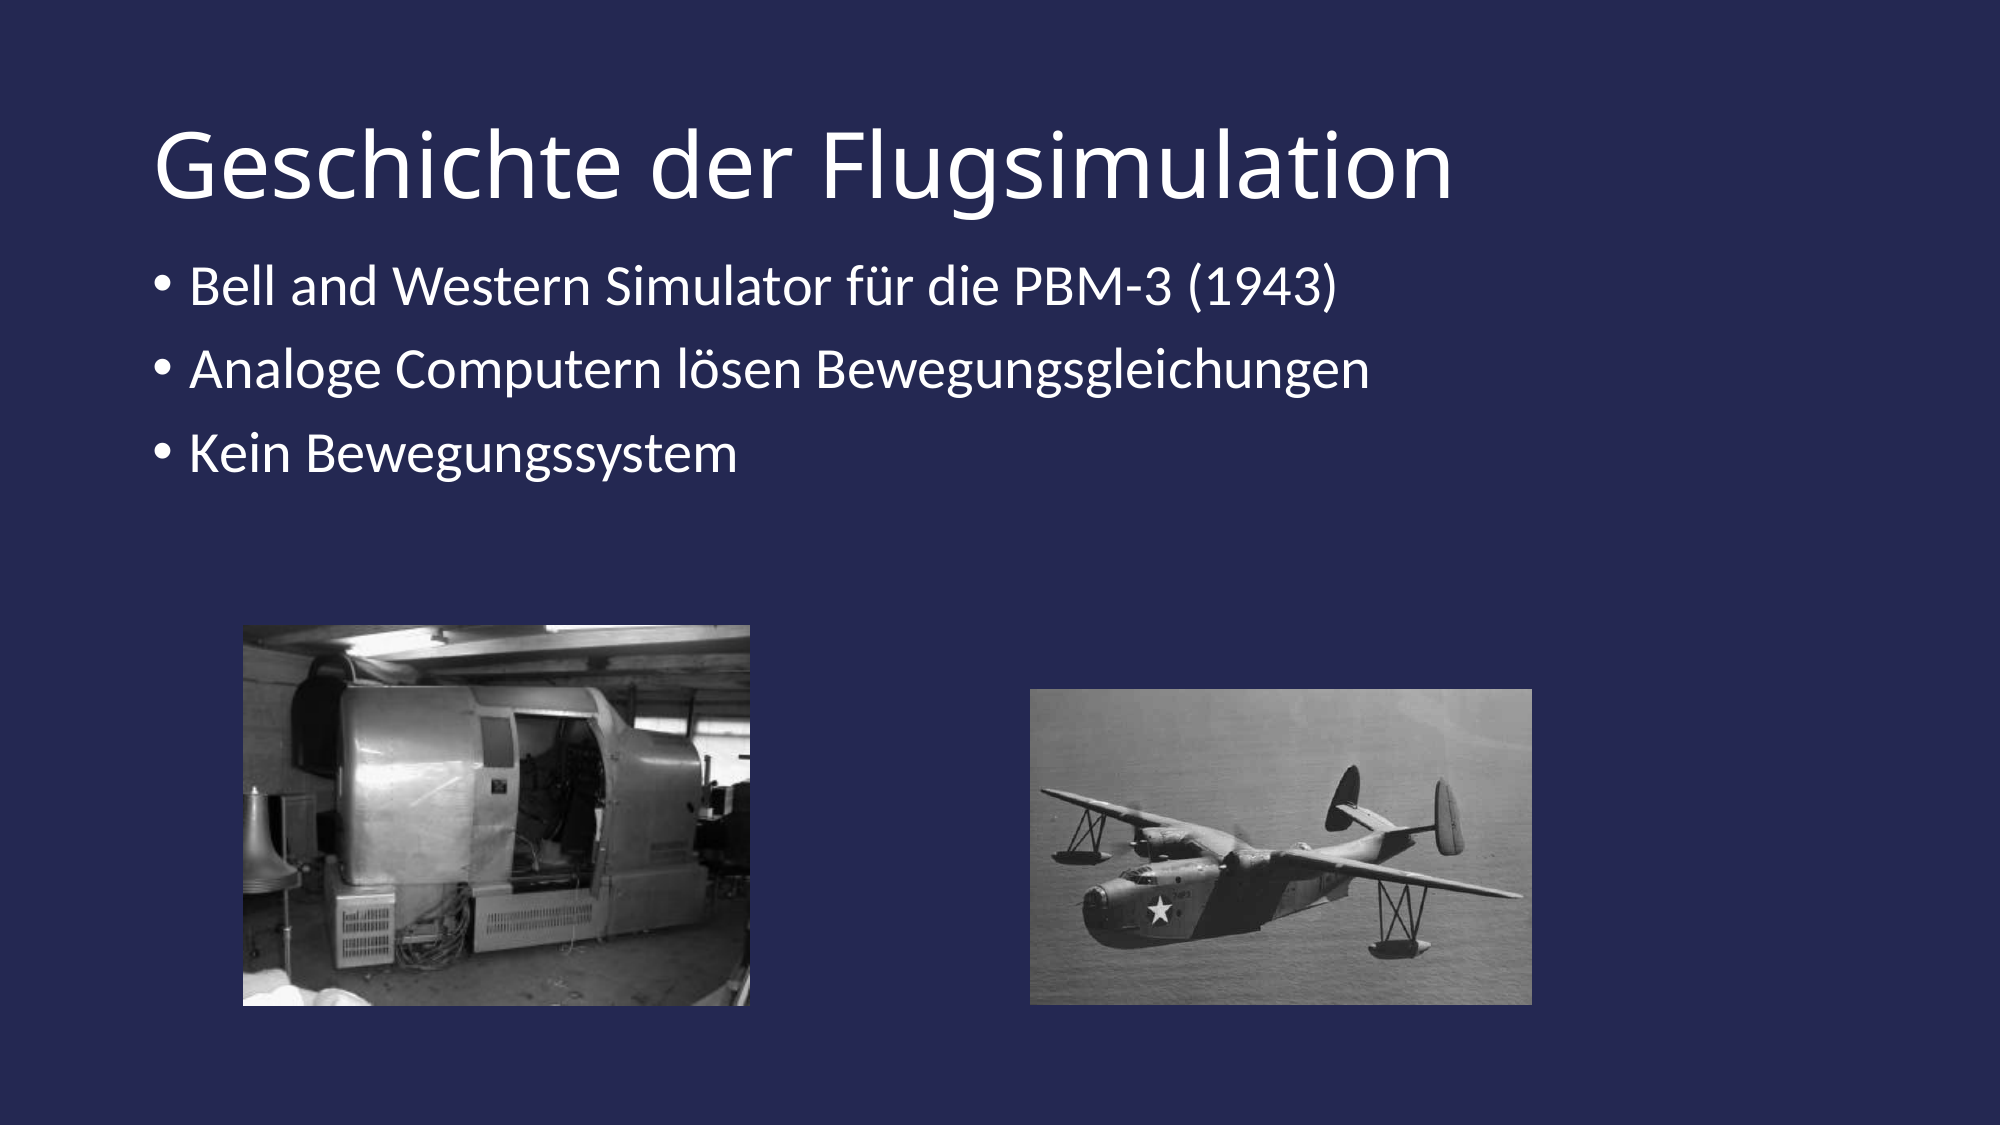

# Geschichte der Flugsimulation
Bell and Western Simulator für die PBM-3 (1943)
Analoge Computern lösen Bewegungsgleichungen
Kein Bewegungssystem